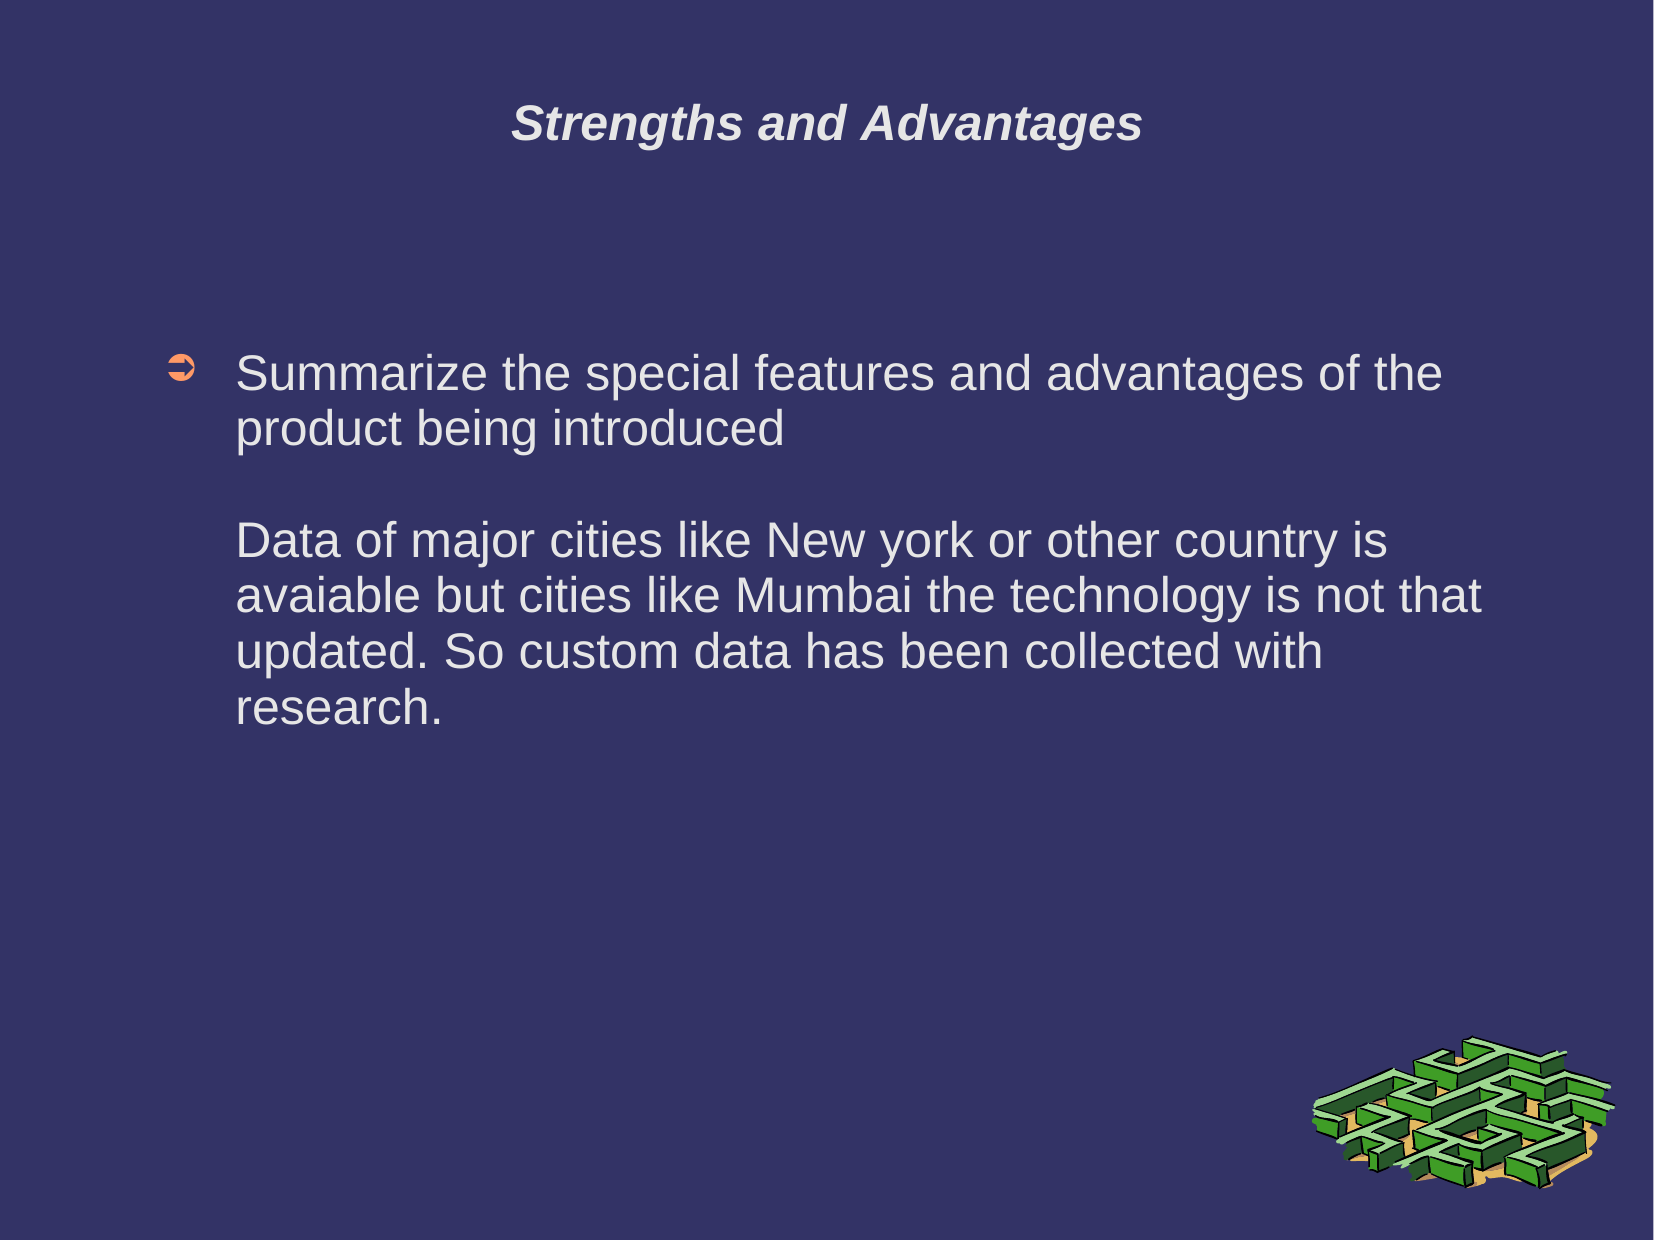

# Strengths and Advantages
Summarize the special features and advantages of the product being introduced
Data of major cities like New york or other country is avaiable but cities like Mumbai the technology is not that updated. So custom data has been collected with research.